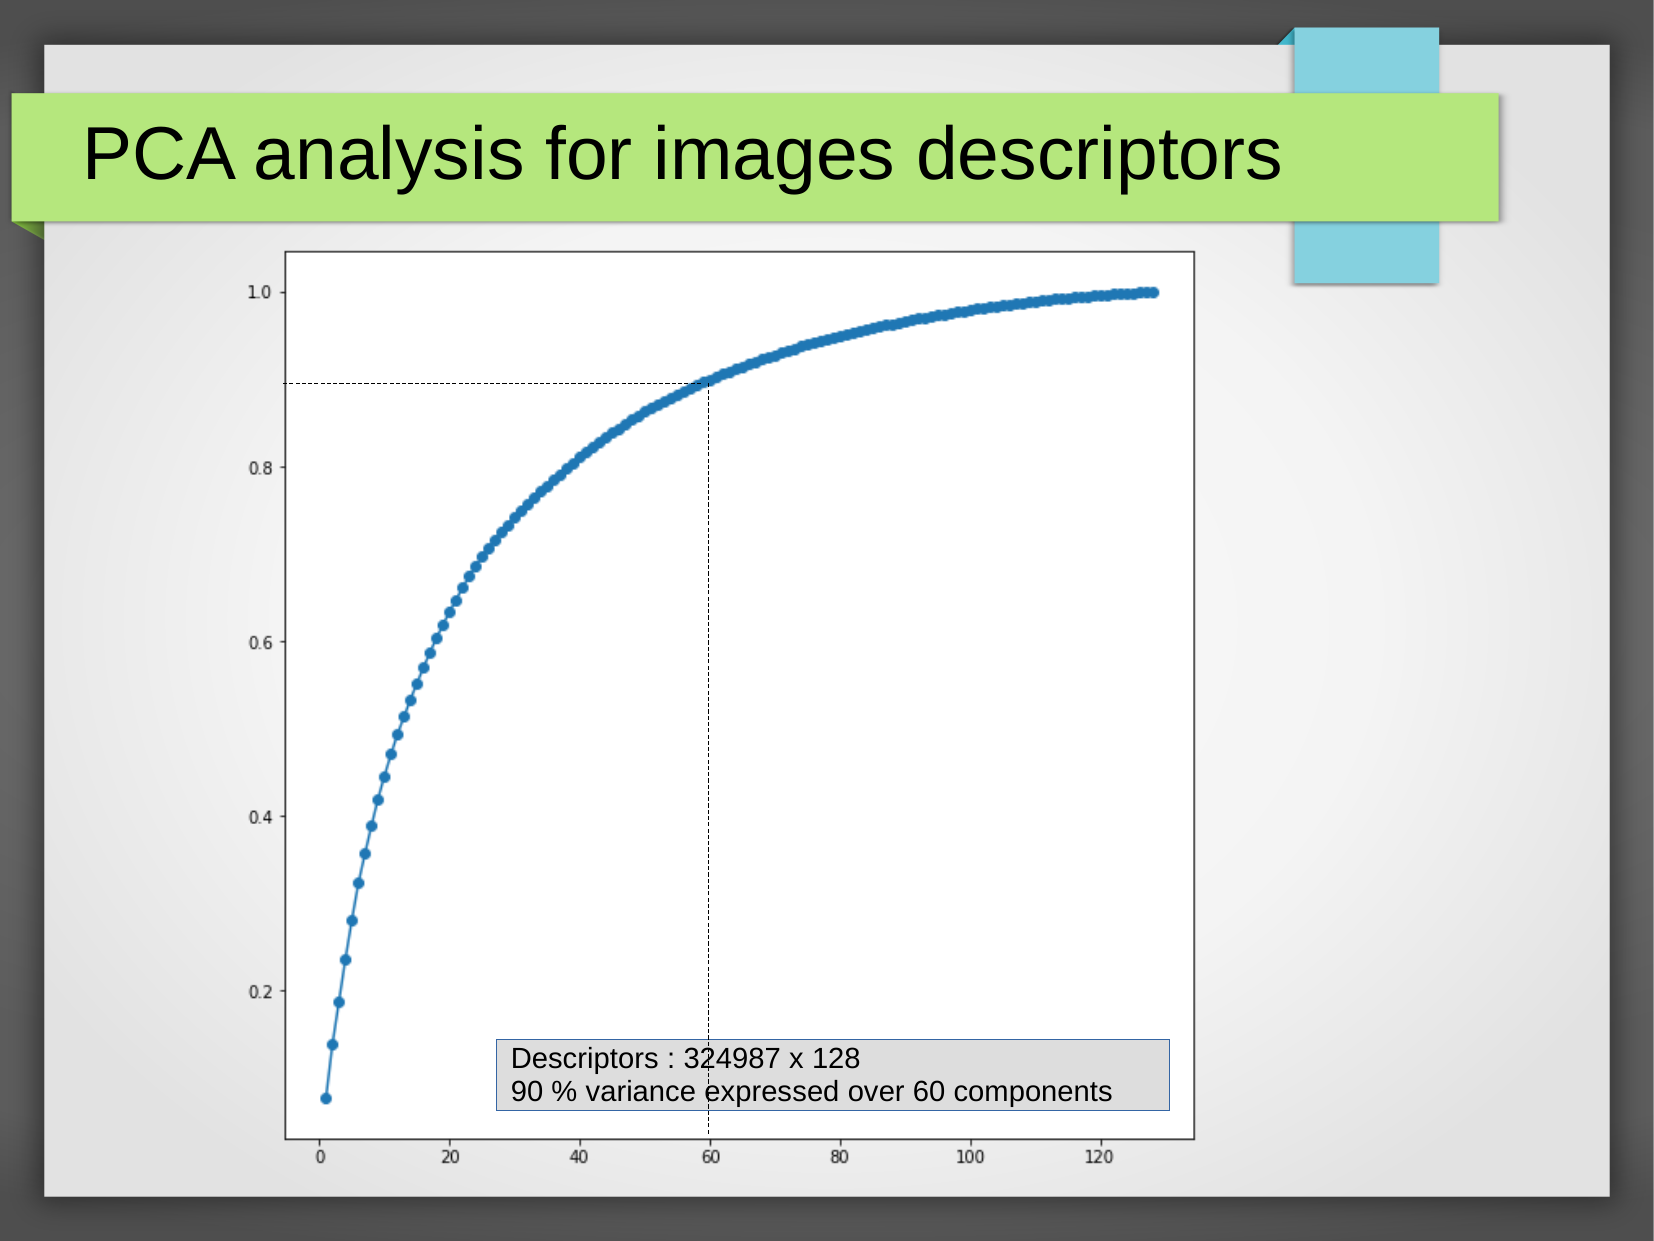

# PCA analysis for images descriptors
Descriptors : 324987 x 128
90 % variance expressed over 60 components